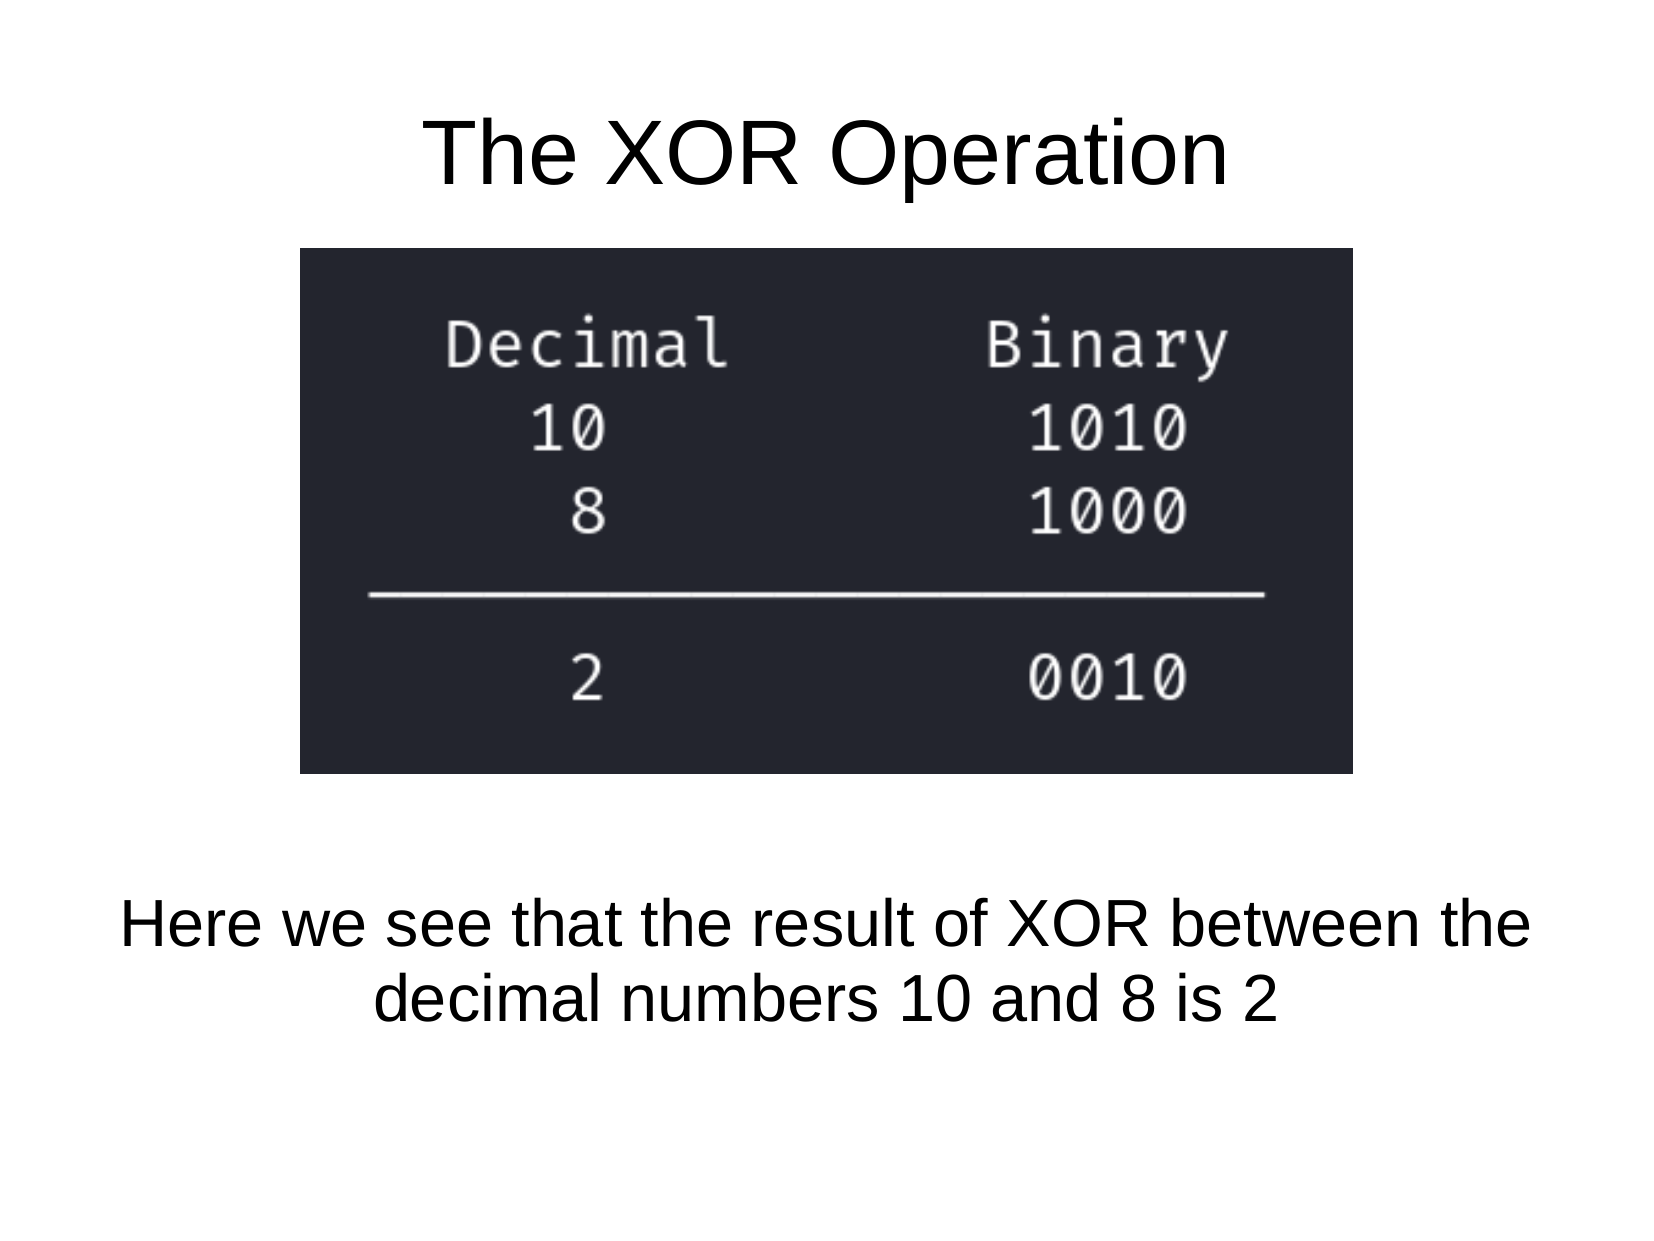

# The XOR Operation
Here we see that the result of XOR between the decimal numbers 10 and 8 is 2